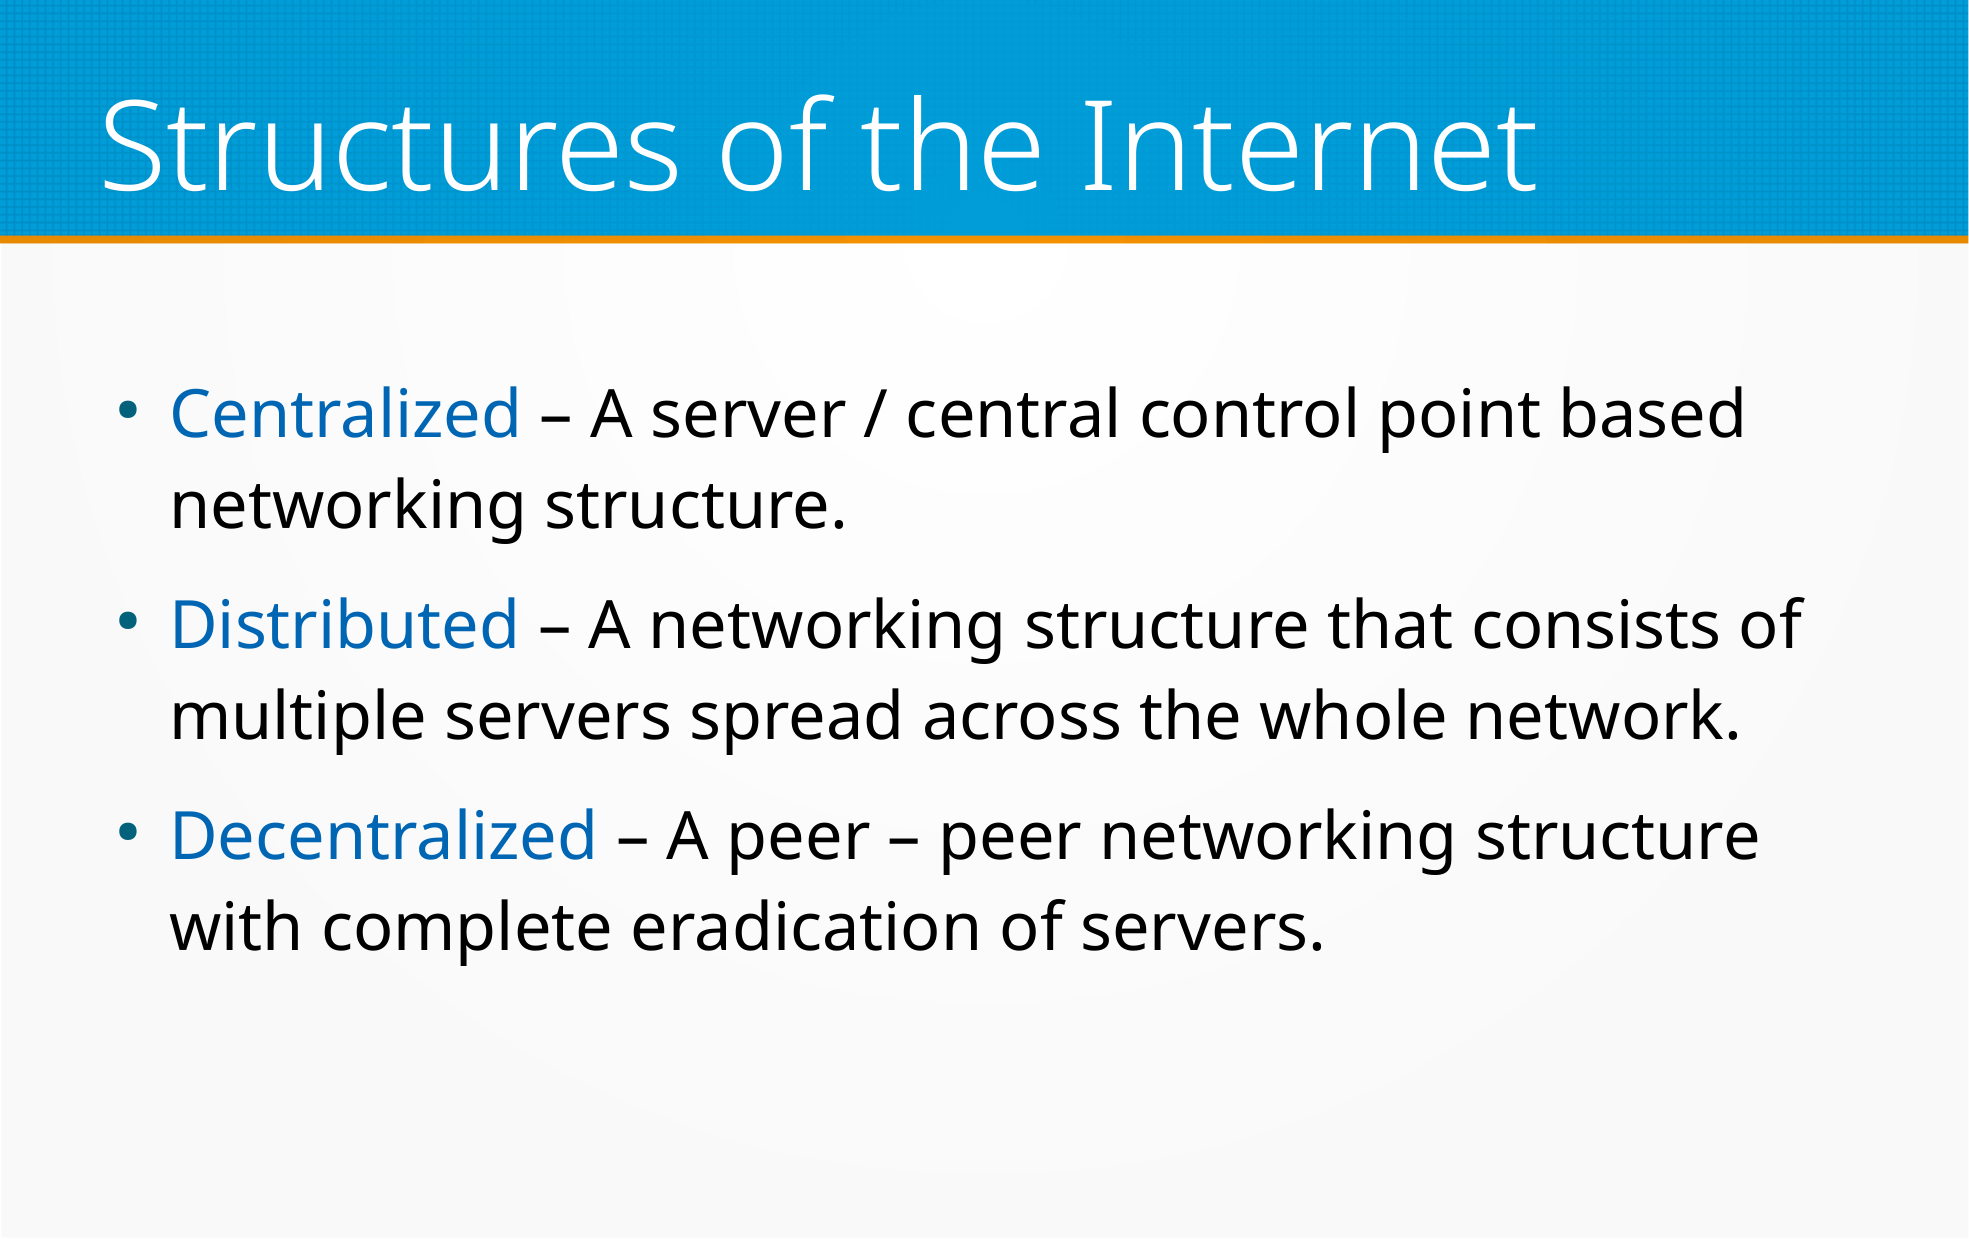

# Structures of the Internet
Centralized – A server / central control point based networking structure.
Distributed – A networking structure that consists of multiple servers spread across the whole network.
Decentralized – A peer – peer networking structure with complete eradication of servers.